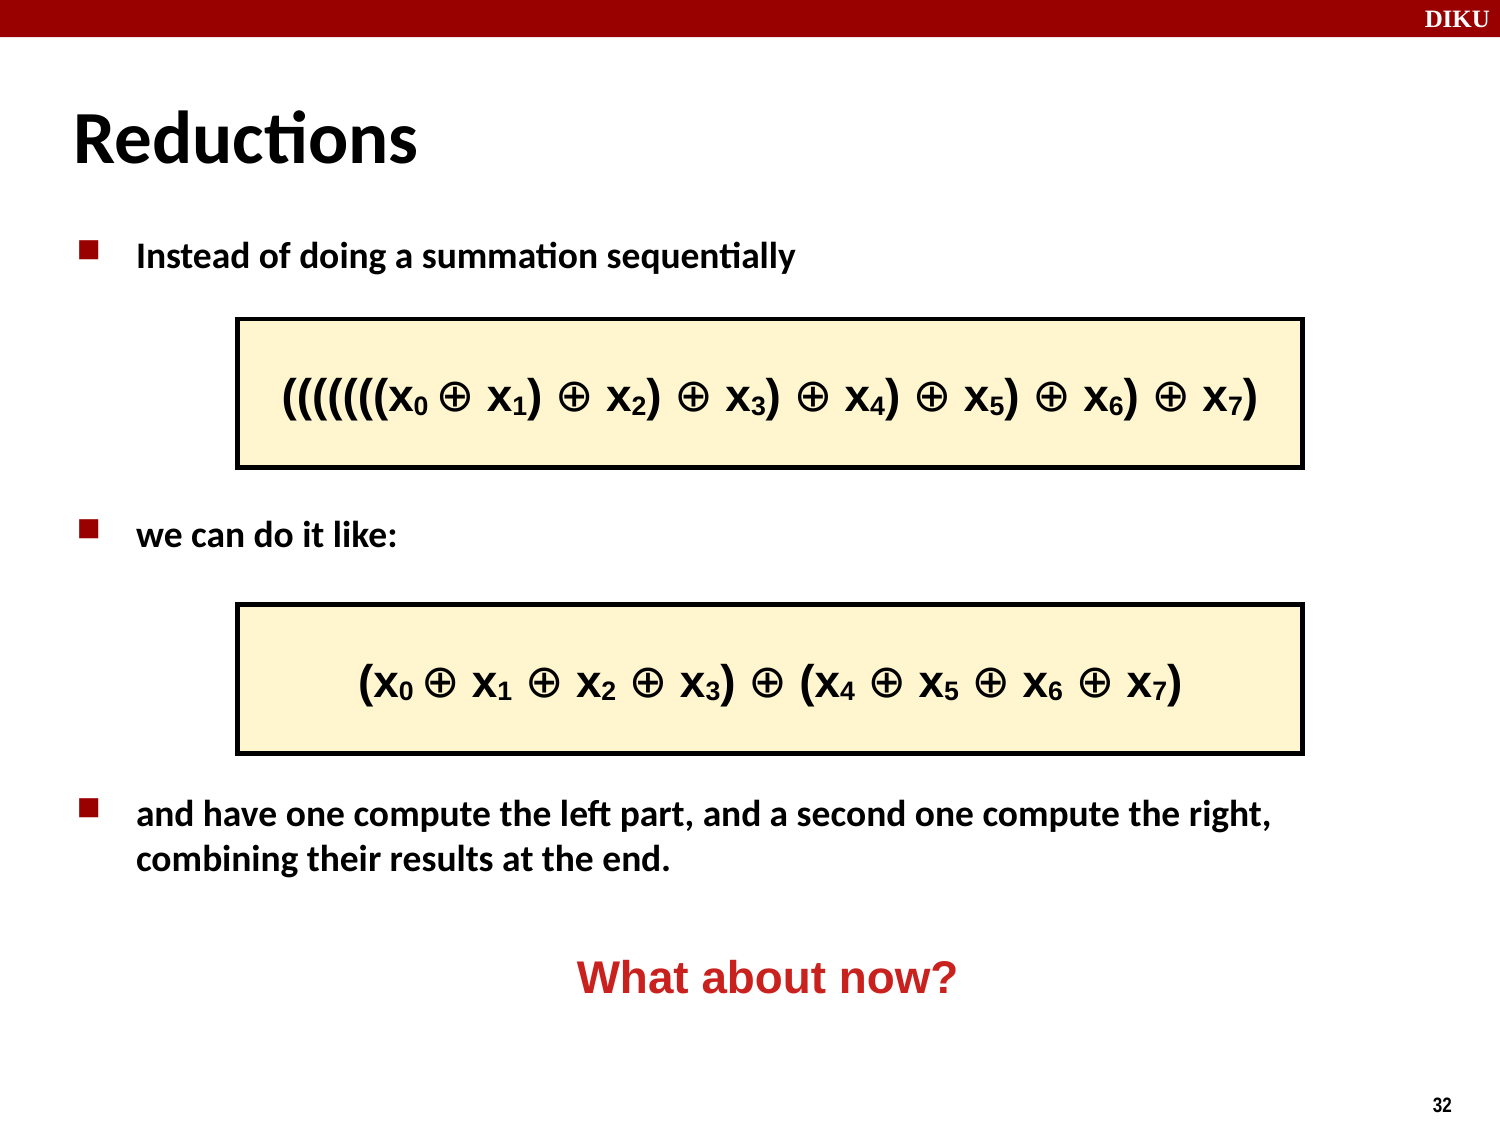

Reductions
Instead of doing a summation sequentially
we can do it like:
and have one compute the left part, and a second one compute the right, combining their results at the end.
(((((((x0 ⊕ x1) ⊕ x2) ⊕ x3) ⊕ x4) ⊕ x5) ⊕ x6) ⊕ x7)
(x0 ⊕ x1 ⊕ x2 ⊕ x3) ⊕ (x4 ⊕ x5 ⊕ x6 ⊕ x7)
What about now?